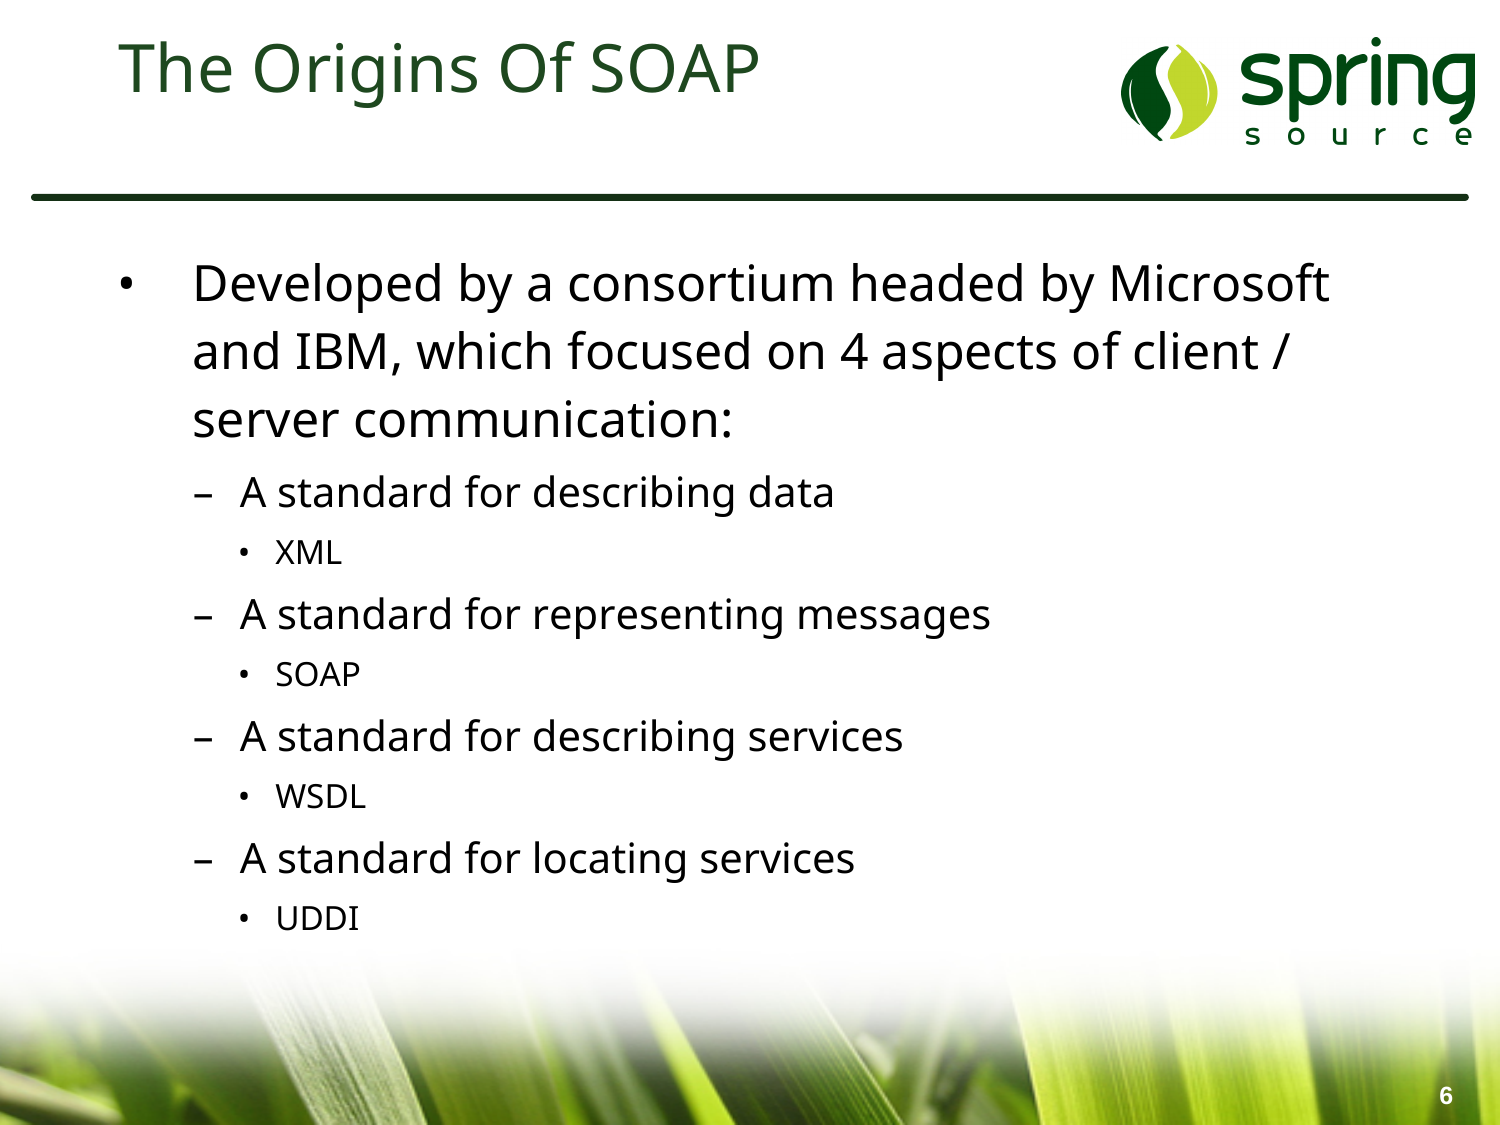

The Origins Of SOAP
# Developed by a consortium headed by Microsoft and IBM, which focused on 4 aspects of client / server communication:
A standard for describing data
XML
A standard for representing messages
SOAP
A standard for describing services
WSDL
A standard for locating services
UDDI